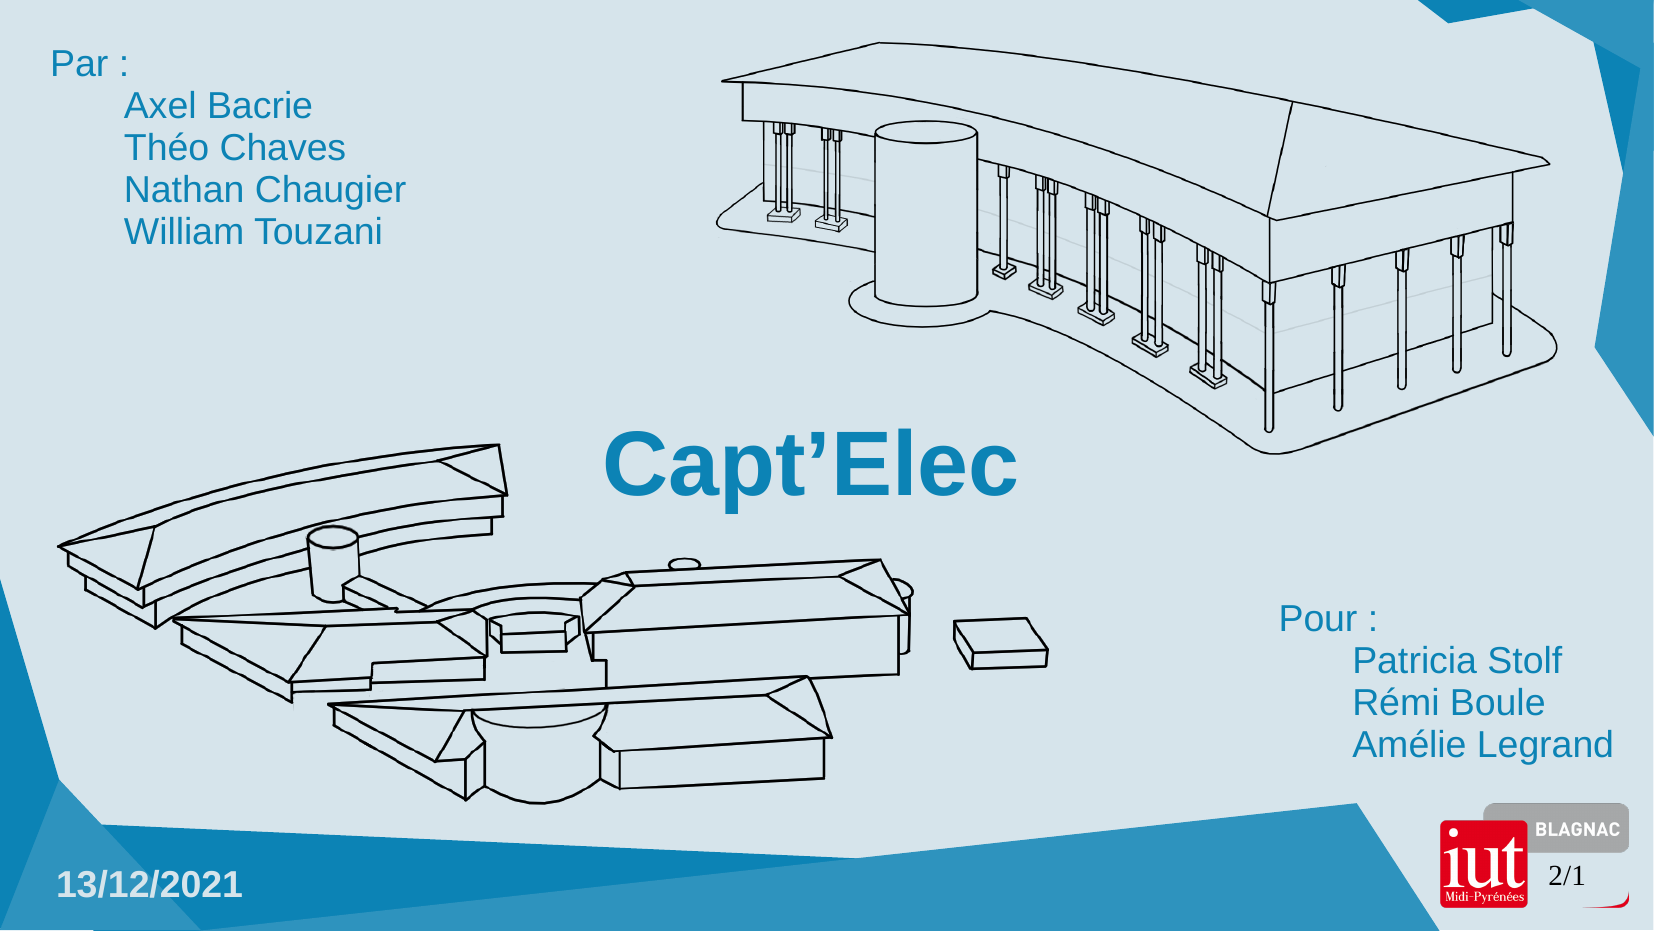

Par :
	Axel Bacrie
	Théo Chaves
	Nathan Chaugier
	William Touzani
# Capt’Elec
Pour :
	Patricia Stolf
	Rémi Boule
	Amélie Legrand
13/12/2021
2